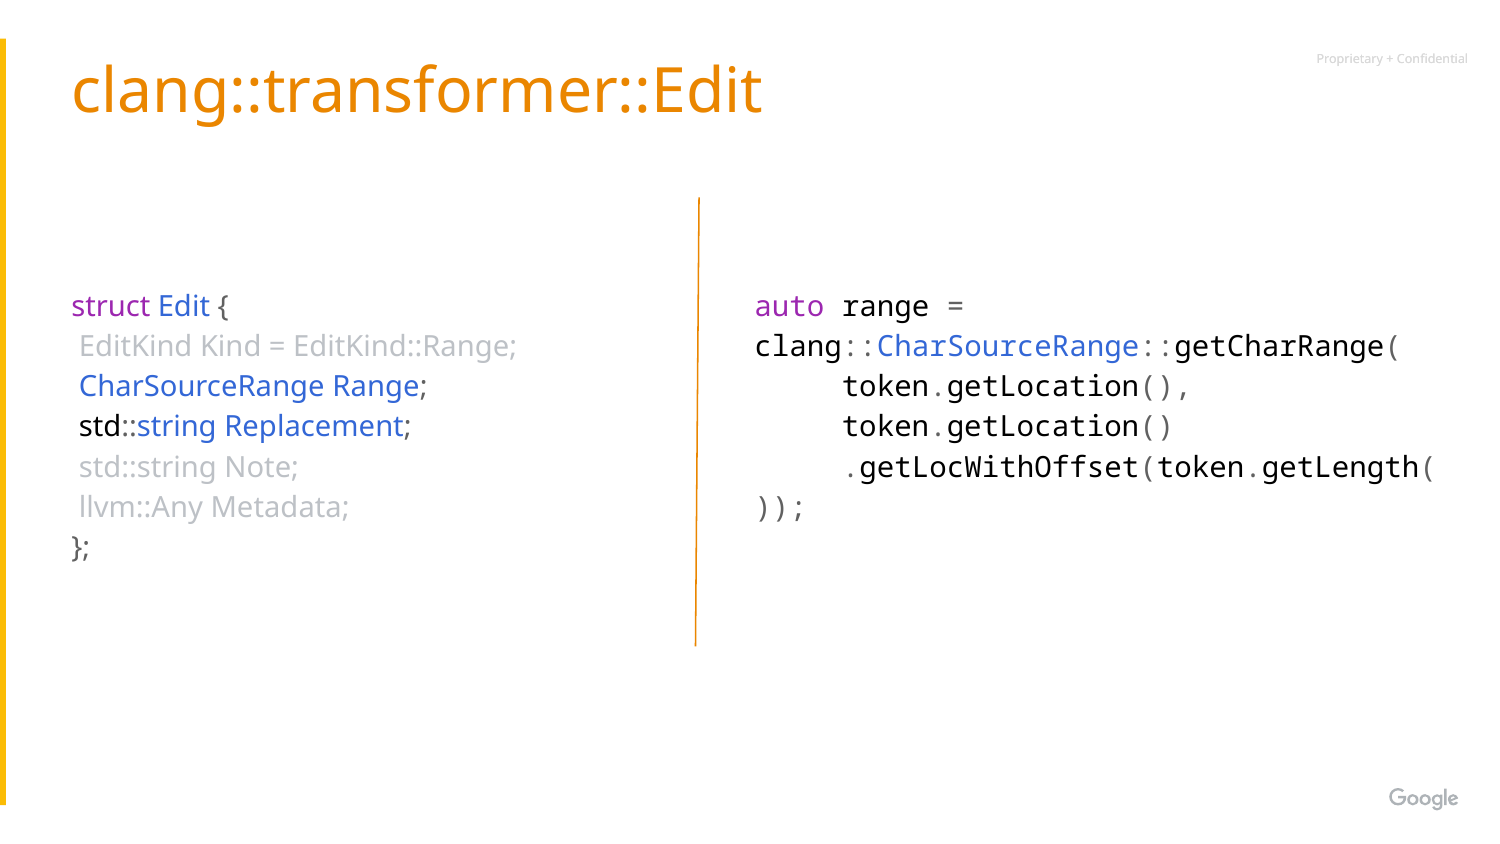

# clang::transformer::Edit
struct Edit {
 EditKind Kind = EditKind::Range;
 CharSourceRange Range;
 std::string Replacement;
 std::string Note;
 llvm::Any Metadata;
};
auto range = clang::CharSourceRange::getCharRange(
 token.getLocation(),
 token.getLocation()
 .getLocWithOffset(token.getLength());